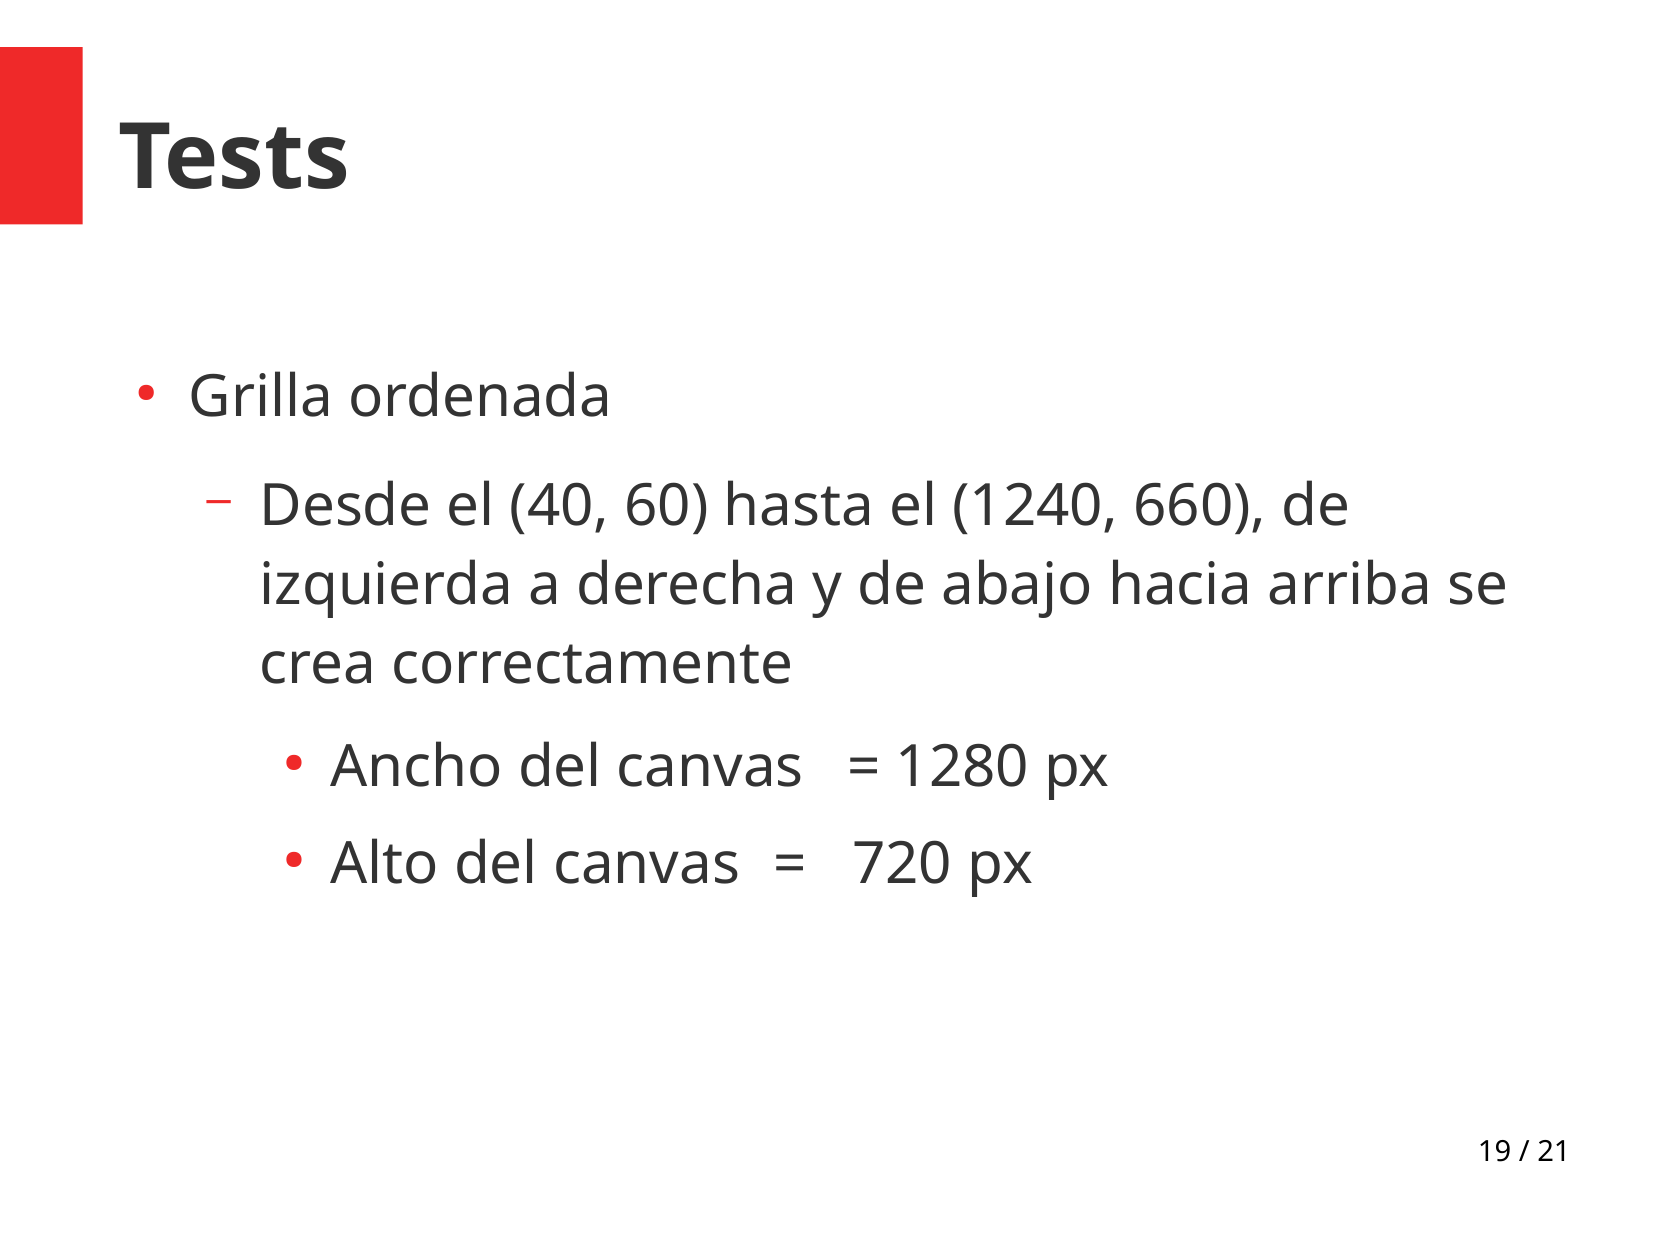

# Tests
Grilla ordenada
Desde el (40, 60) hasta el (1240, 660), de izquierda a derecha y de abajo hacia arriba se crea correctamente
Ancho del canvas	= 1280 px
Alto del canvas	= 720 px
19